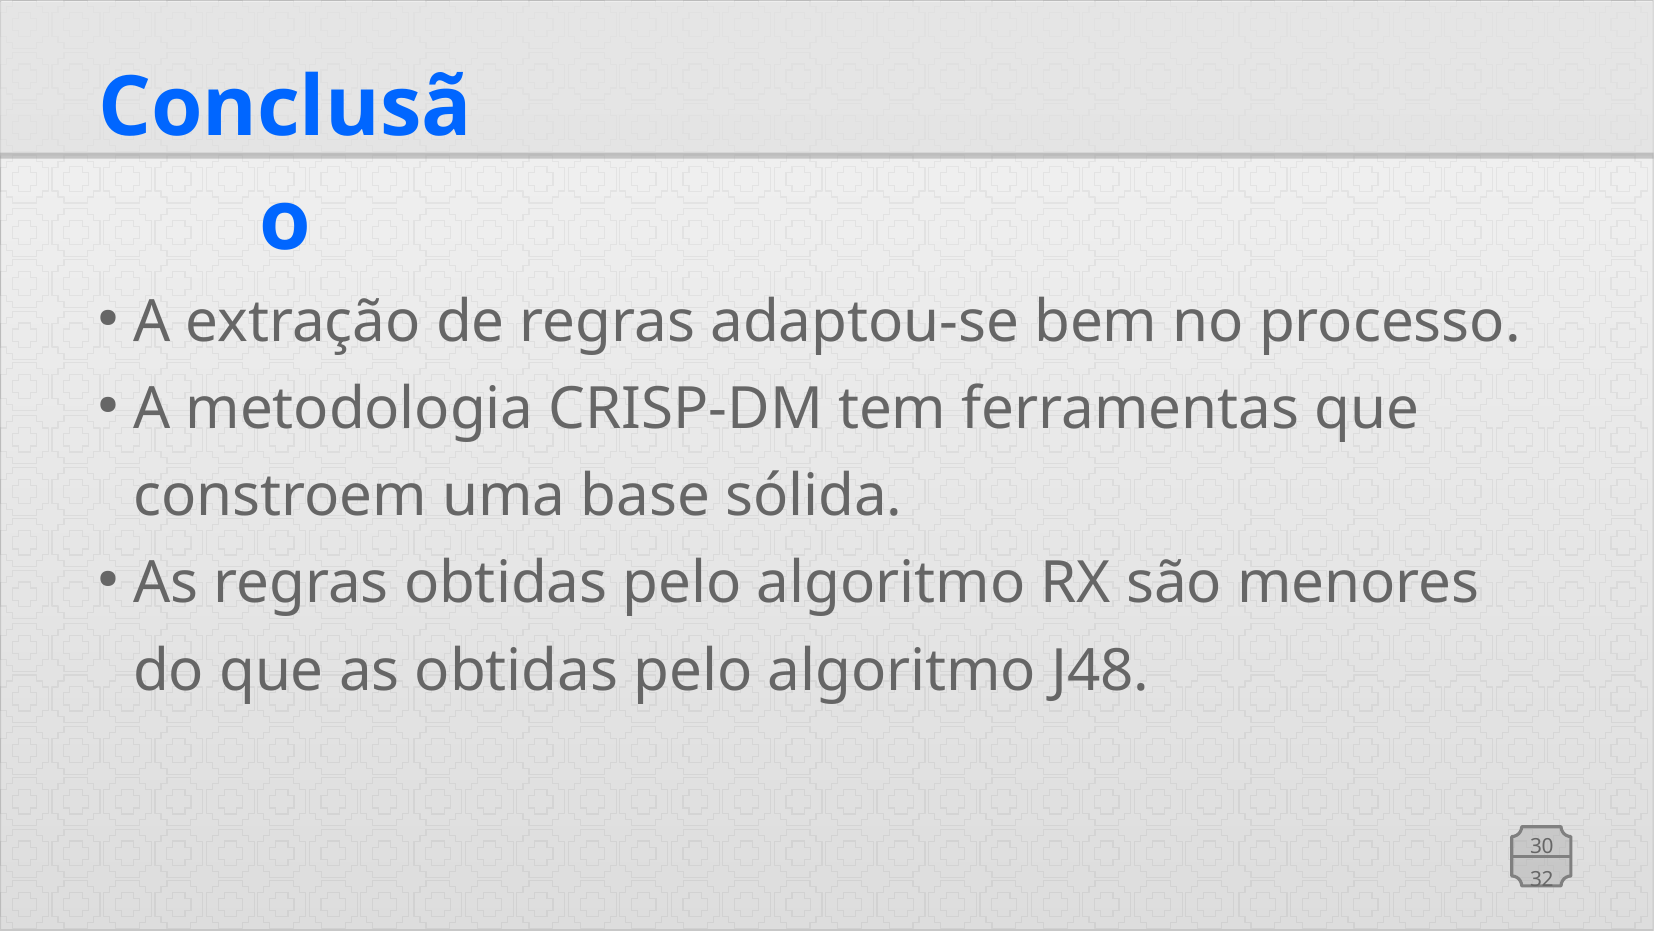

Conclusão
A extração de regras adaptou-se bem no processo.
A metodologia CRISP-DM tem ferramentas que constroem uma base sólida.
As regras obtidas pelo algoritmo RX são menores do que as obtidas pelo algoritmo J48.